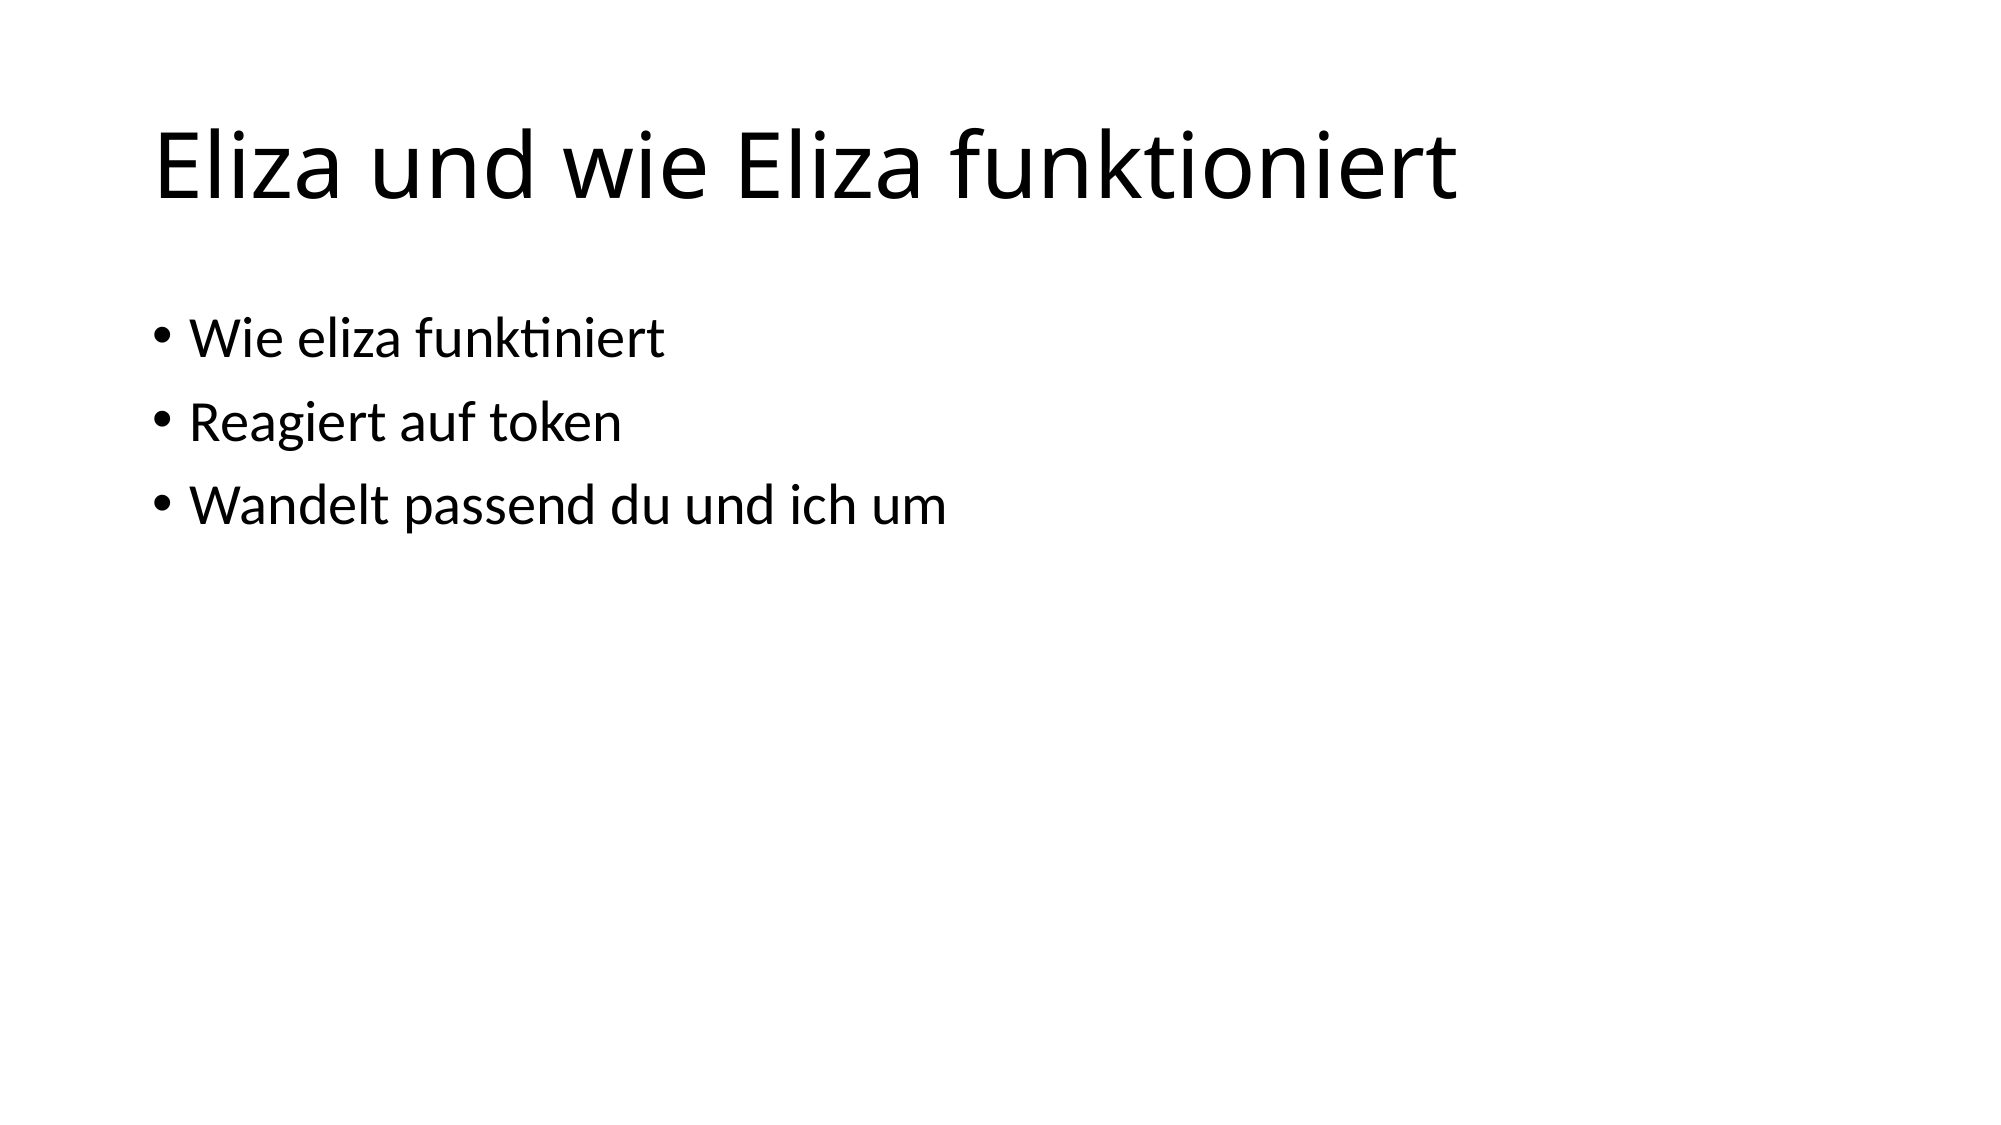

# Eliza und wie Eliza funktioniert
Wie eliza funktiniert
Reagiert auf token
Wandelt passend du und ich um